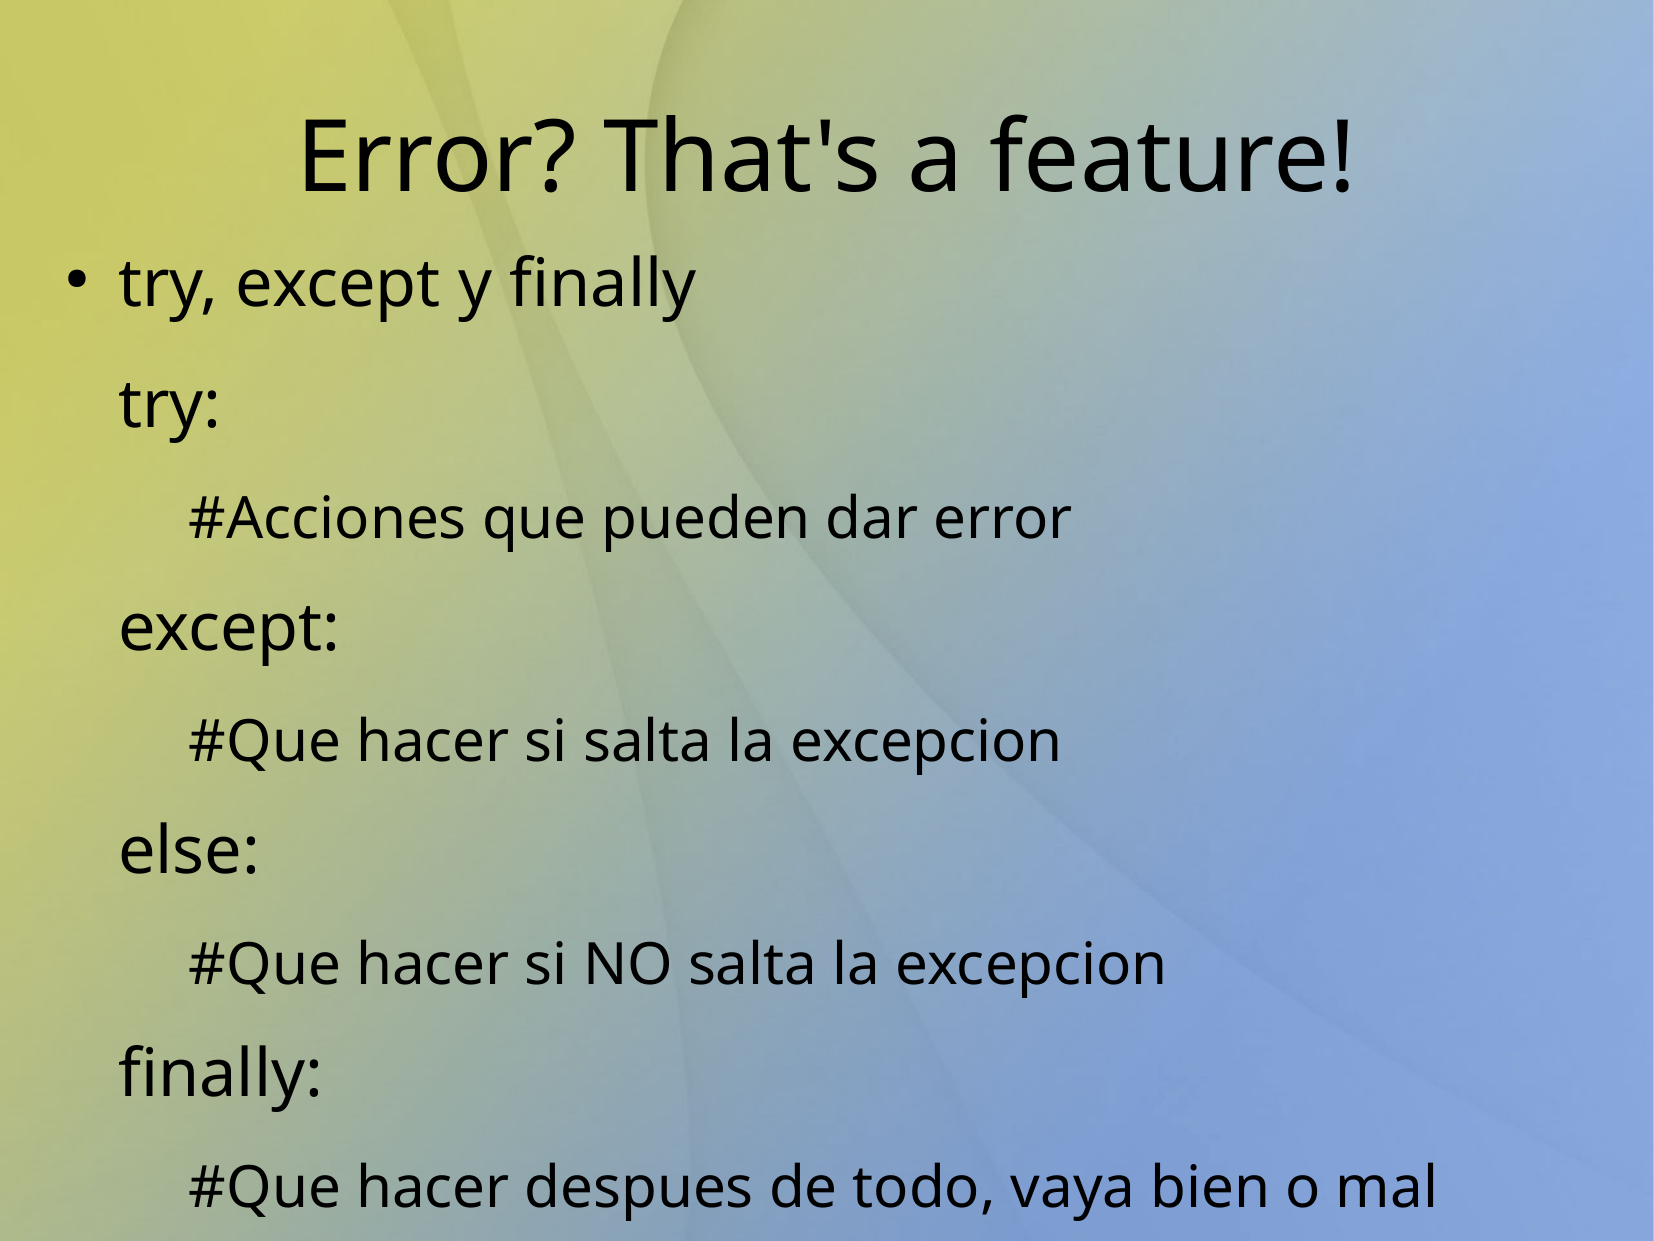

# Error? That's a feature!
try, except y finally
try:
#Acciones que pueden dar error
except:
#Que hacer si salta la excepcion
else:
#Que hacer si NO salta la excepcion
finally:
#Que hacer despues de todo, vaya bien o mal